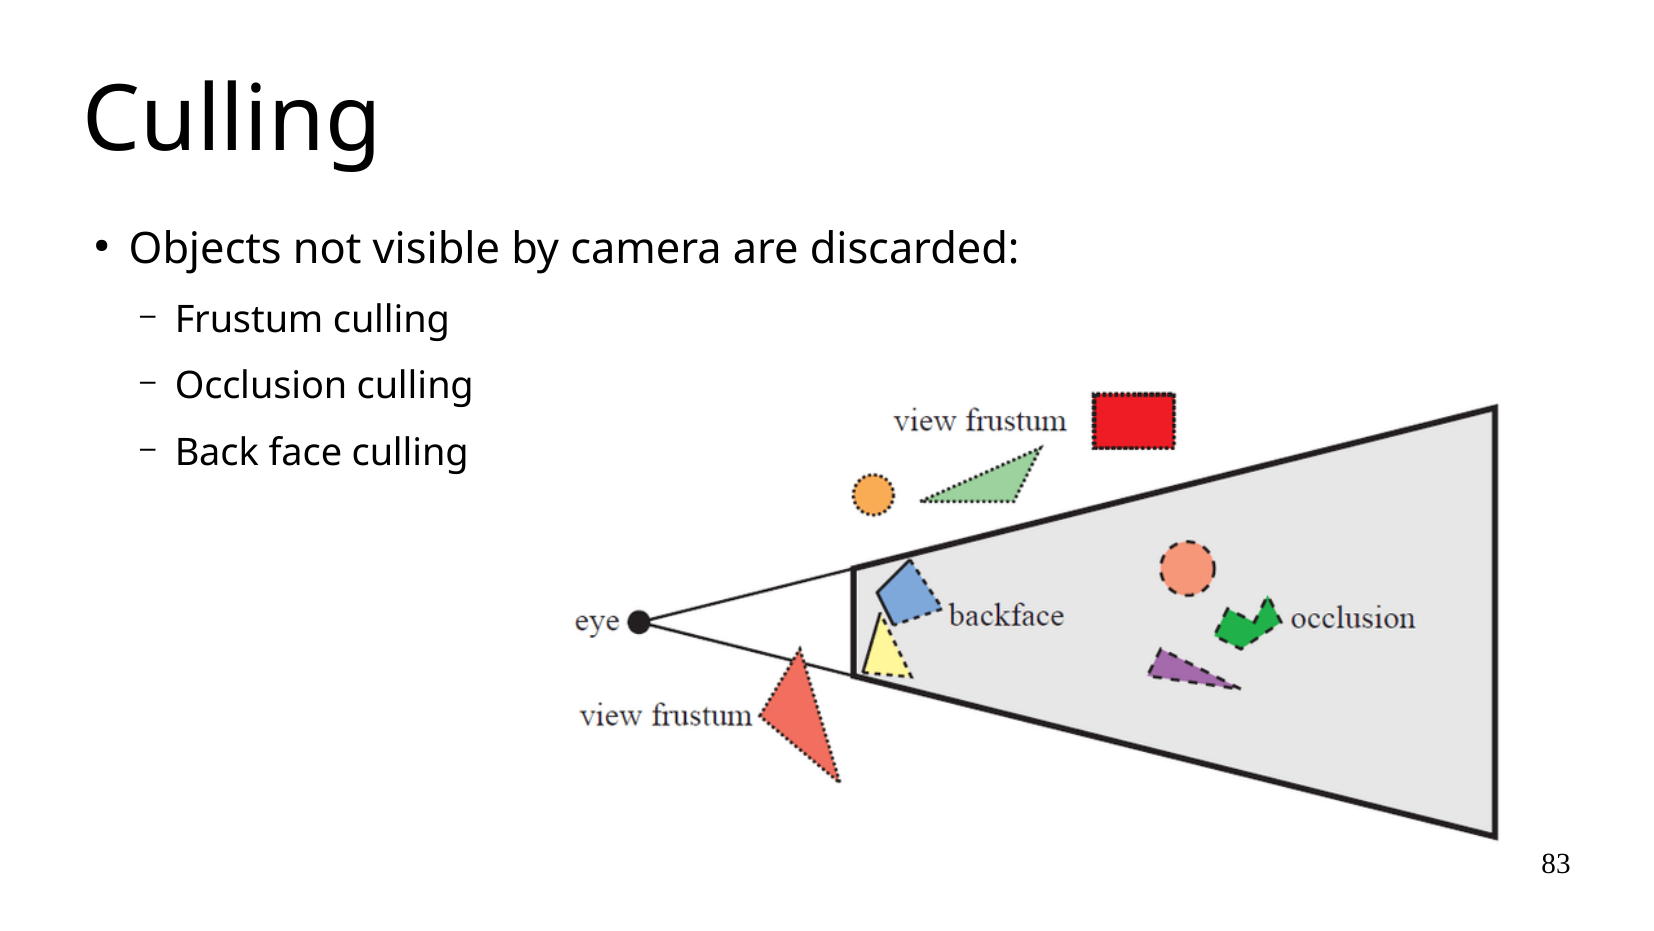

# Culling
Objects not visible by camera are discarded:
Frustum culling
Occlusion culling
Back face culling
83